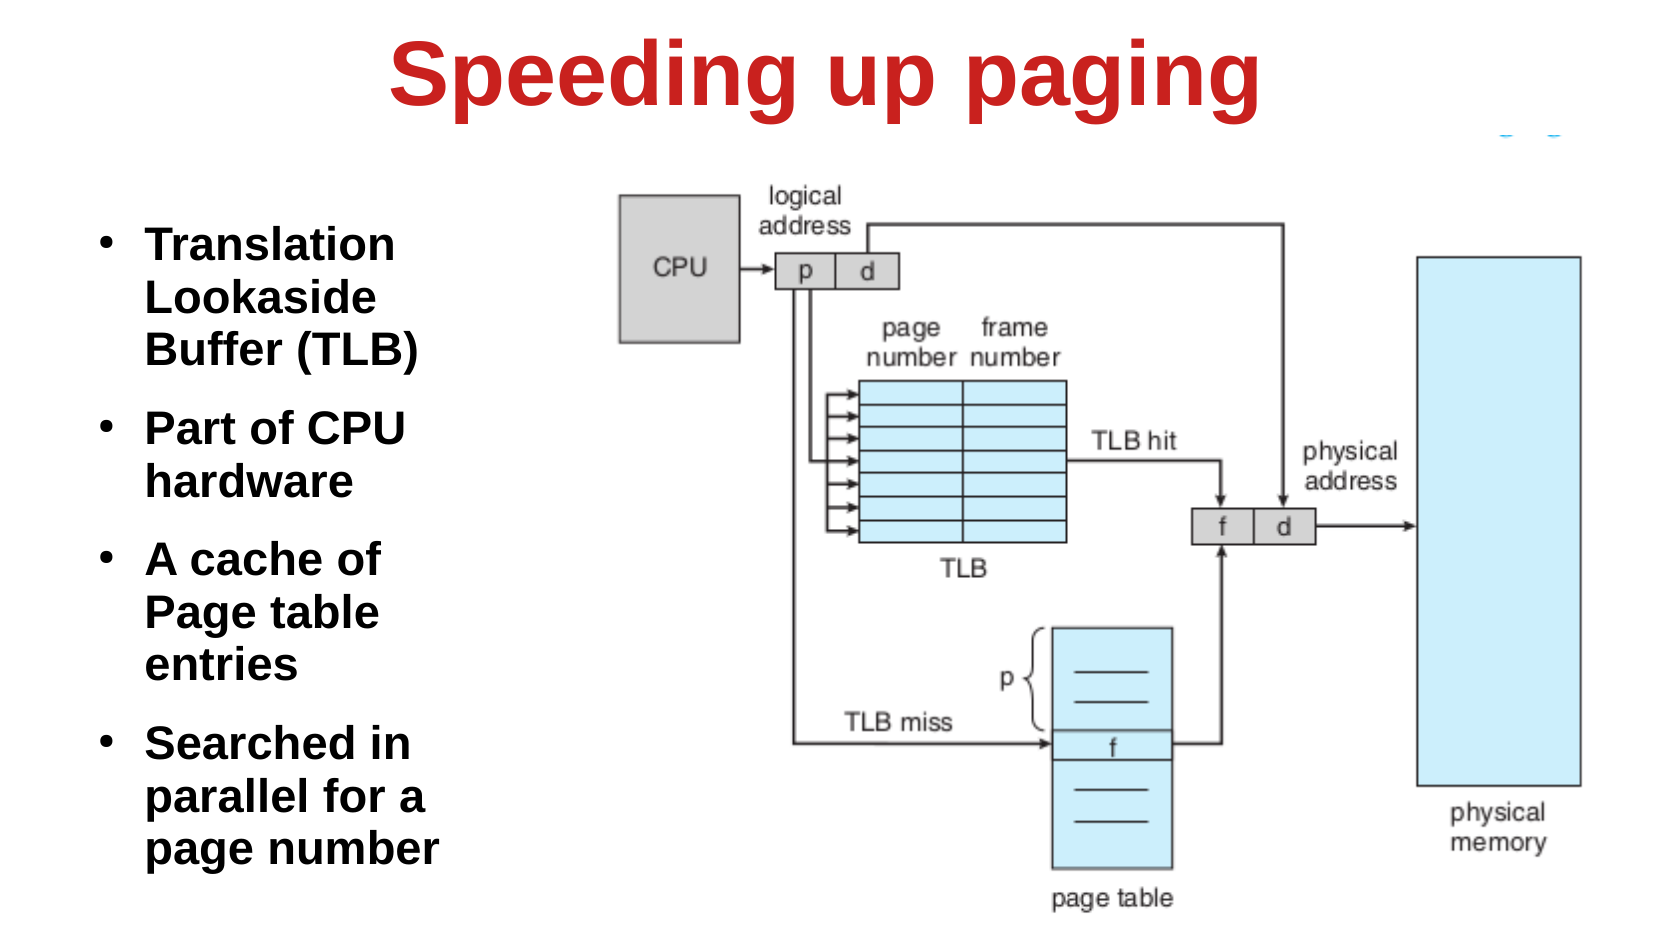

# Speeding up paging
Translation Lookaside Buffer (TLB)
Part of CPU hardware
A cache of Page table entries
Searched in parallel for a page number